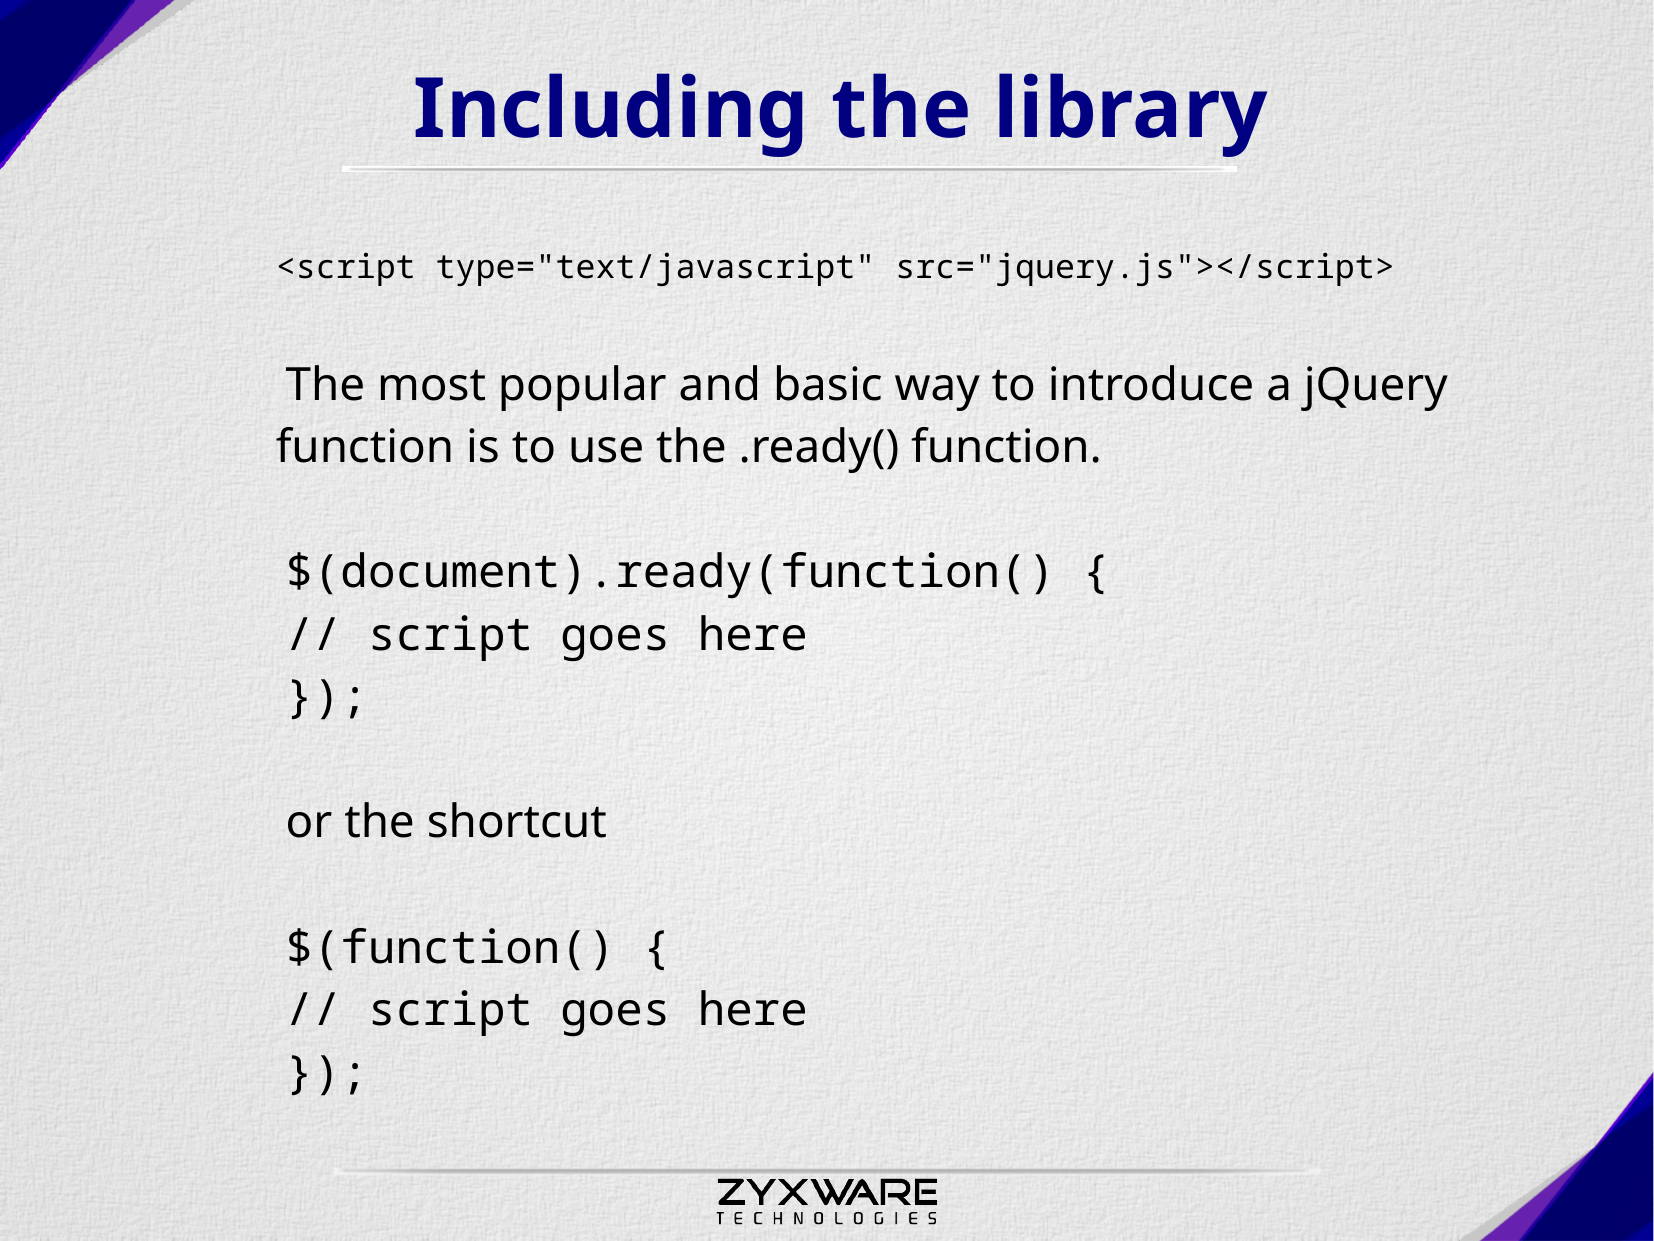

# Including the library
<script type="text/javascript" src="jquery.js"></script>
The most popular and basic way to introduce a jQuery function is to use the .ready() function.
$(document).ready(function() {
// script goes here
});
or the shortcut
$(function() {
// script goes here
});